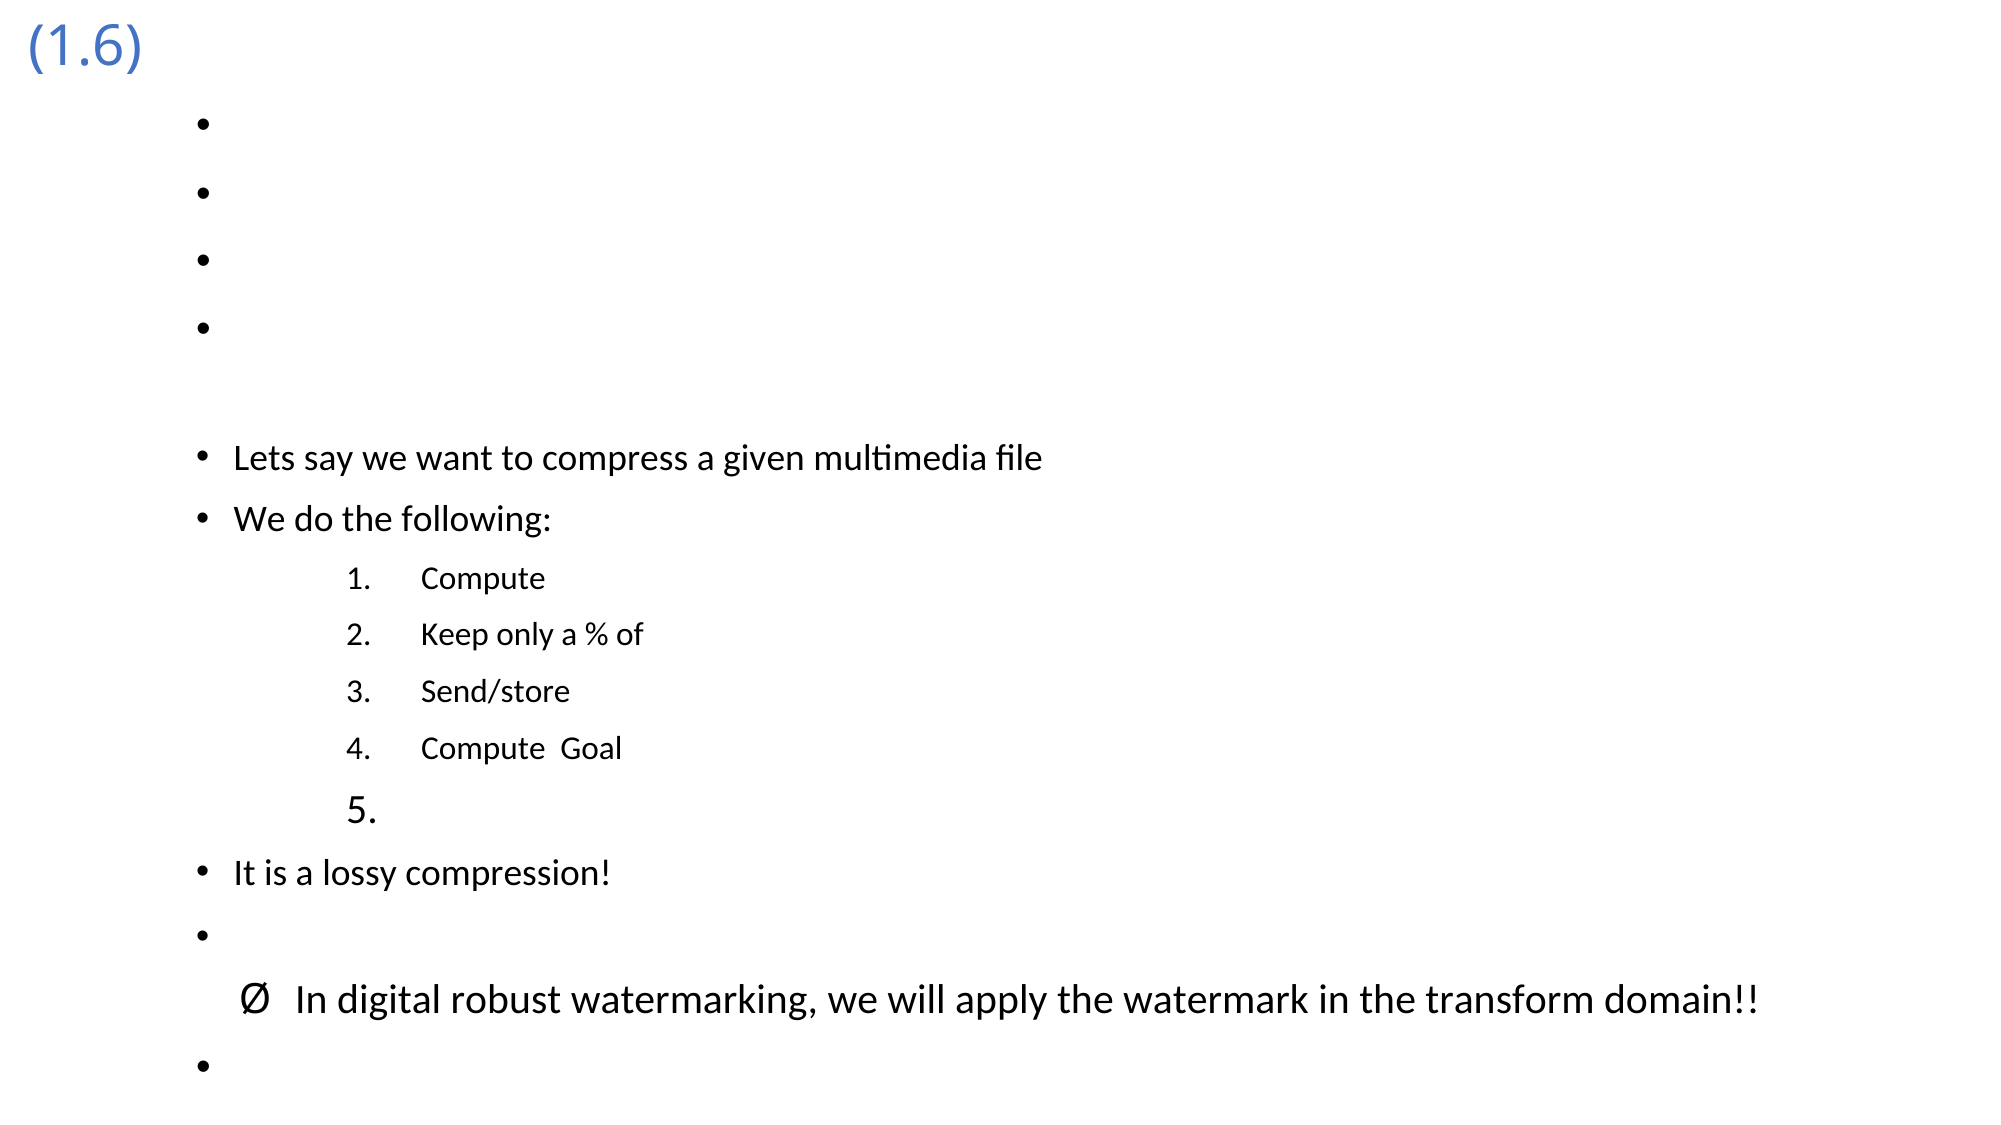

# (1.6)
Lets say we want to compress a given multimedia file
We do the following:
Compute
Keep only a % of
Send/store
Compute Goal
It is a lossy compression!
In digital robust watermarking, we will apply the watermark in the transform domain!!